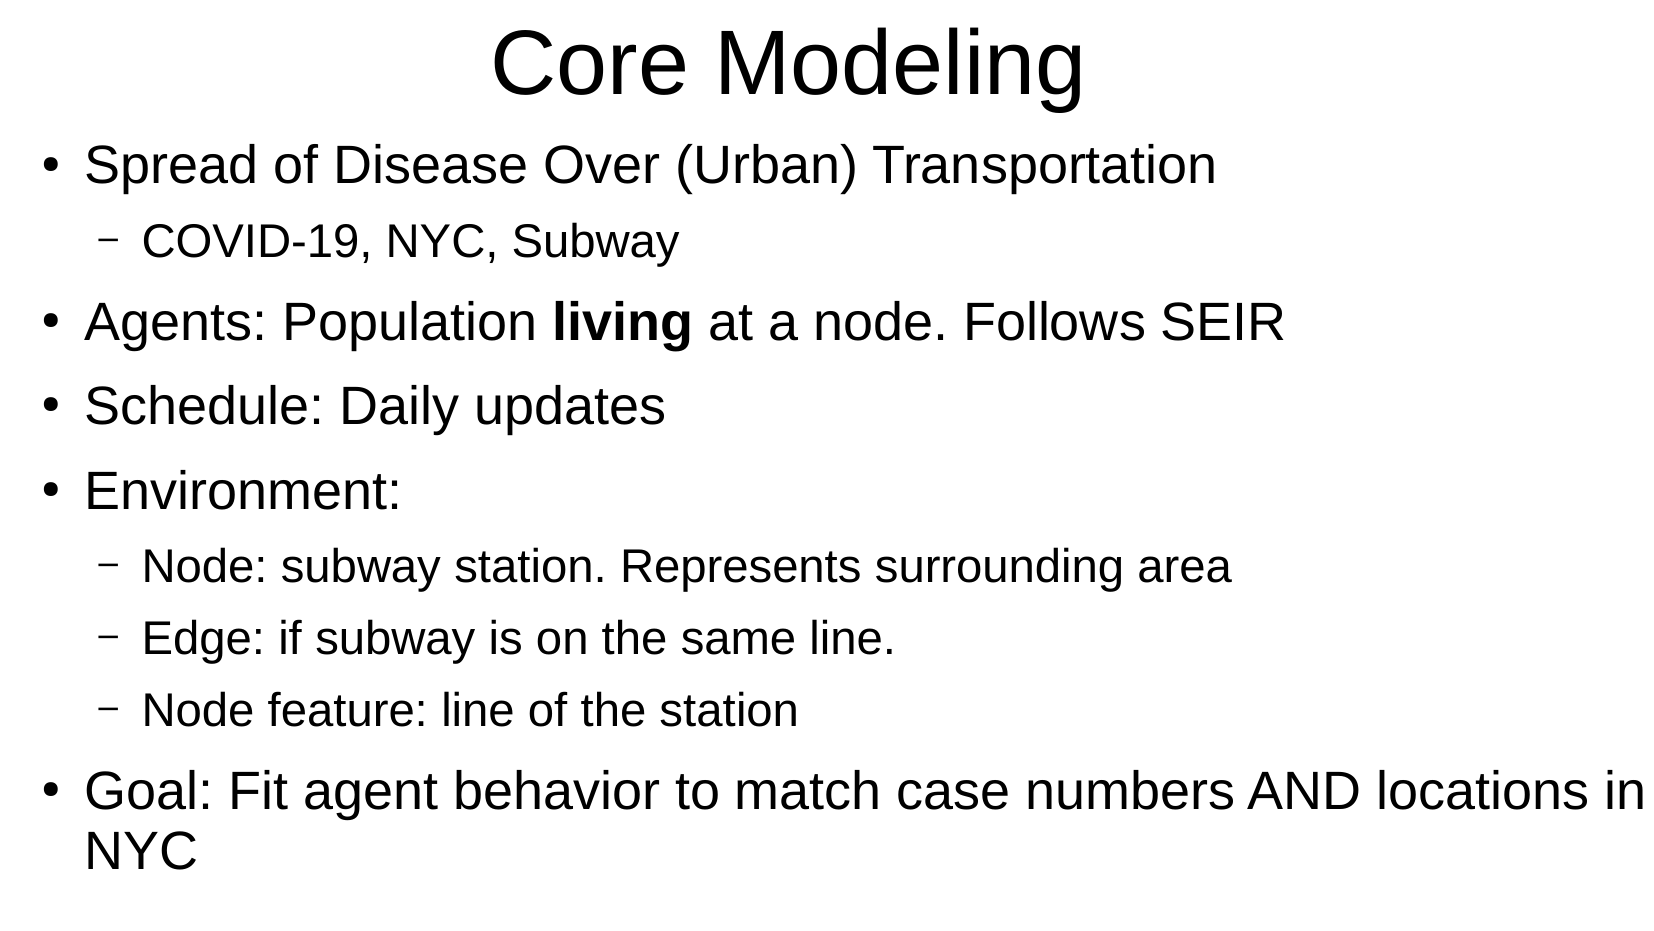

# Core Modeling
Spread of Disease Over (Urban) Transportation
COVID-19, NYC, Subway
Agents: Population living at a node. Follows SEIR
Schedule: Daily updates
Environment:
Node: subway station. Represents surrounding area
Edge: if subway is on the same line.
Node feature: line of the station
Goal: Fit agent behavior to match case numbers AND locations in NYC